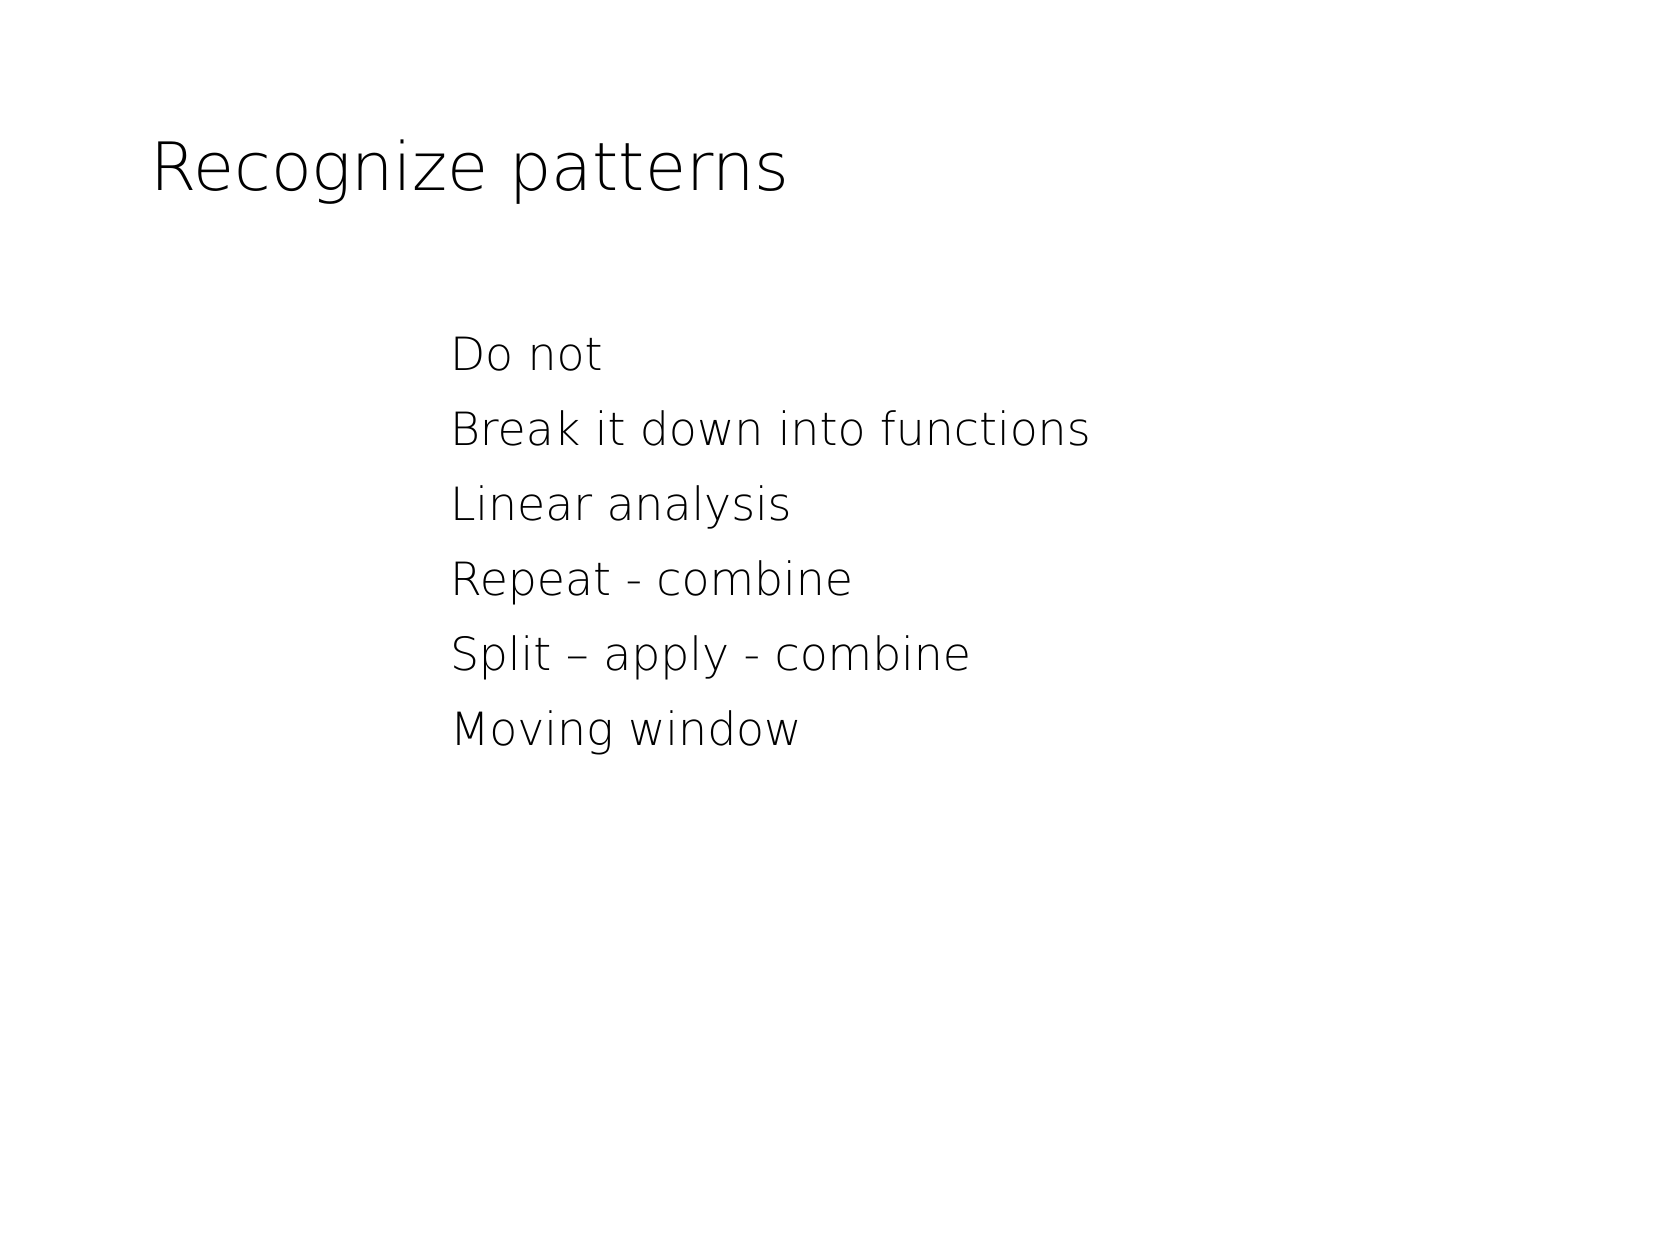

# Recognize patterns
Do not
Break it down into functions
Linear analysis
Repeat - combine
Split – apply - combine
Moving window